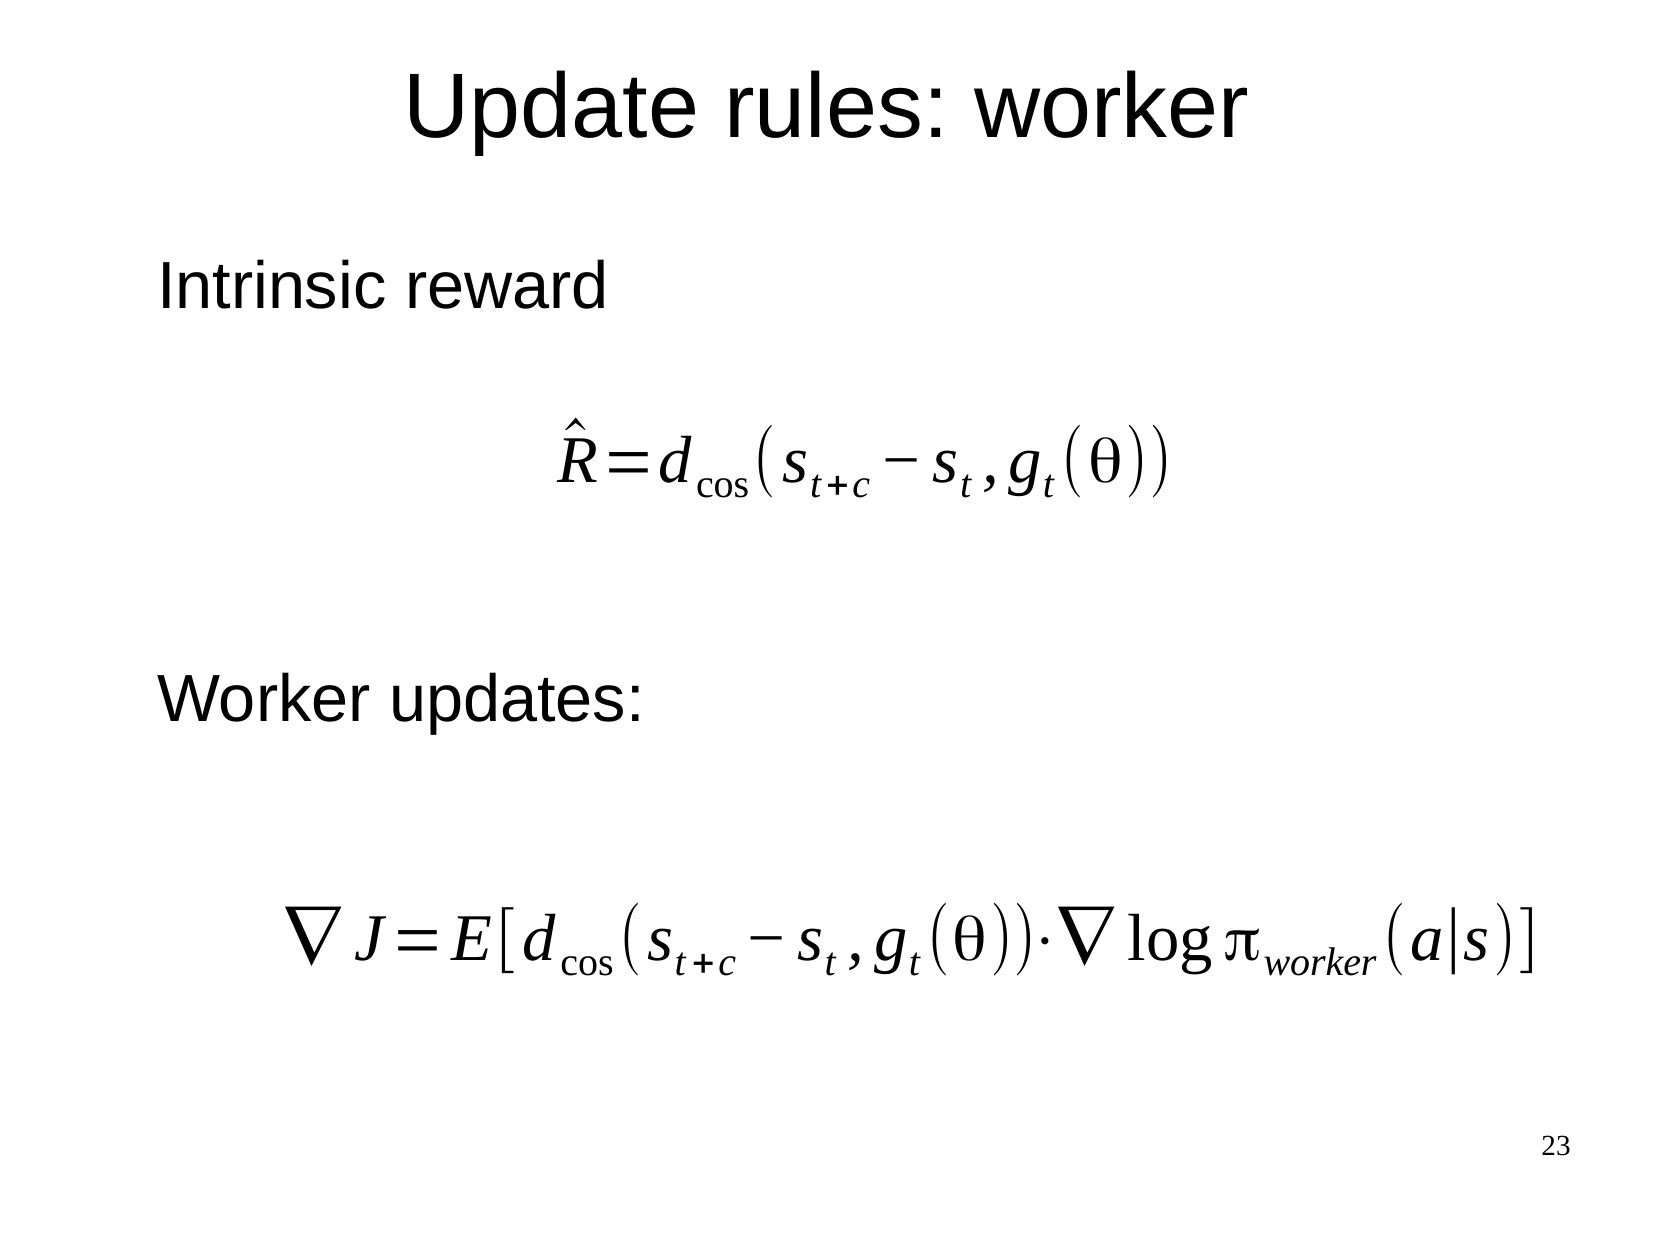

# Update rules: worker
Intrinsic reward
Worker updates:
23